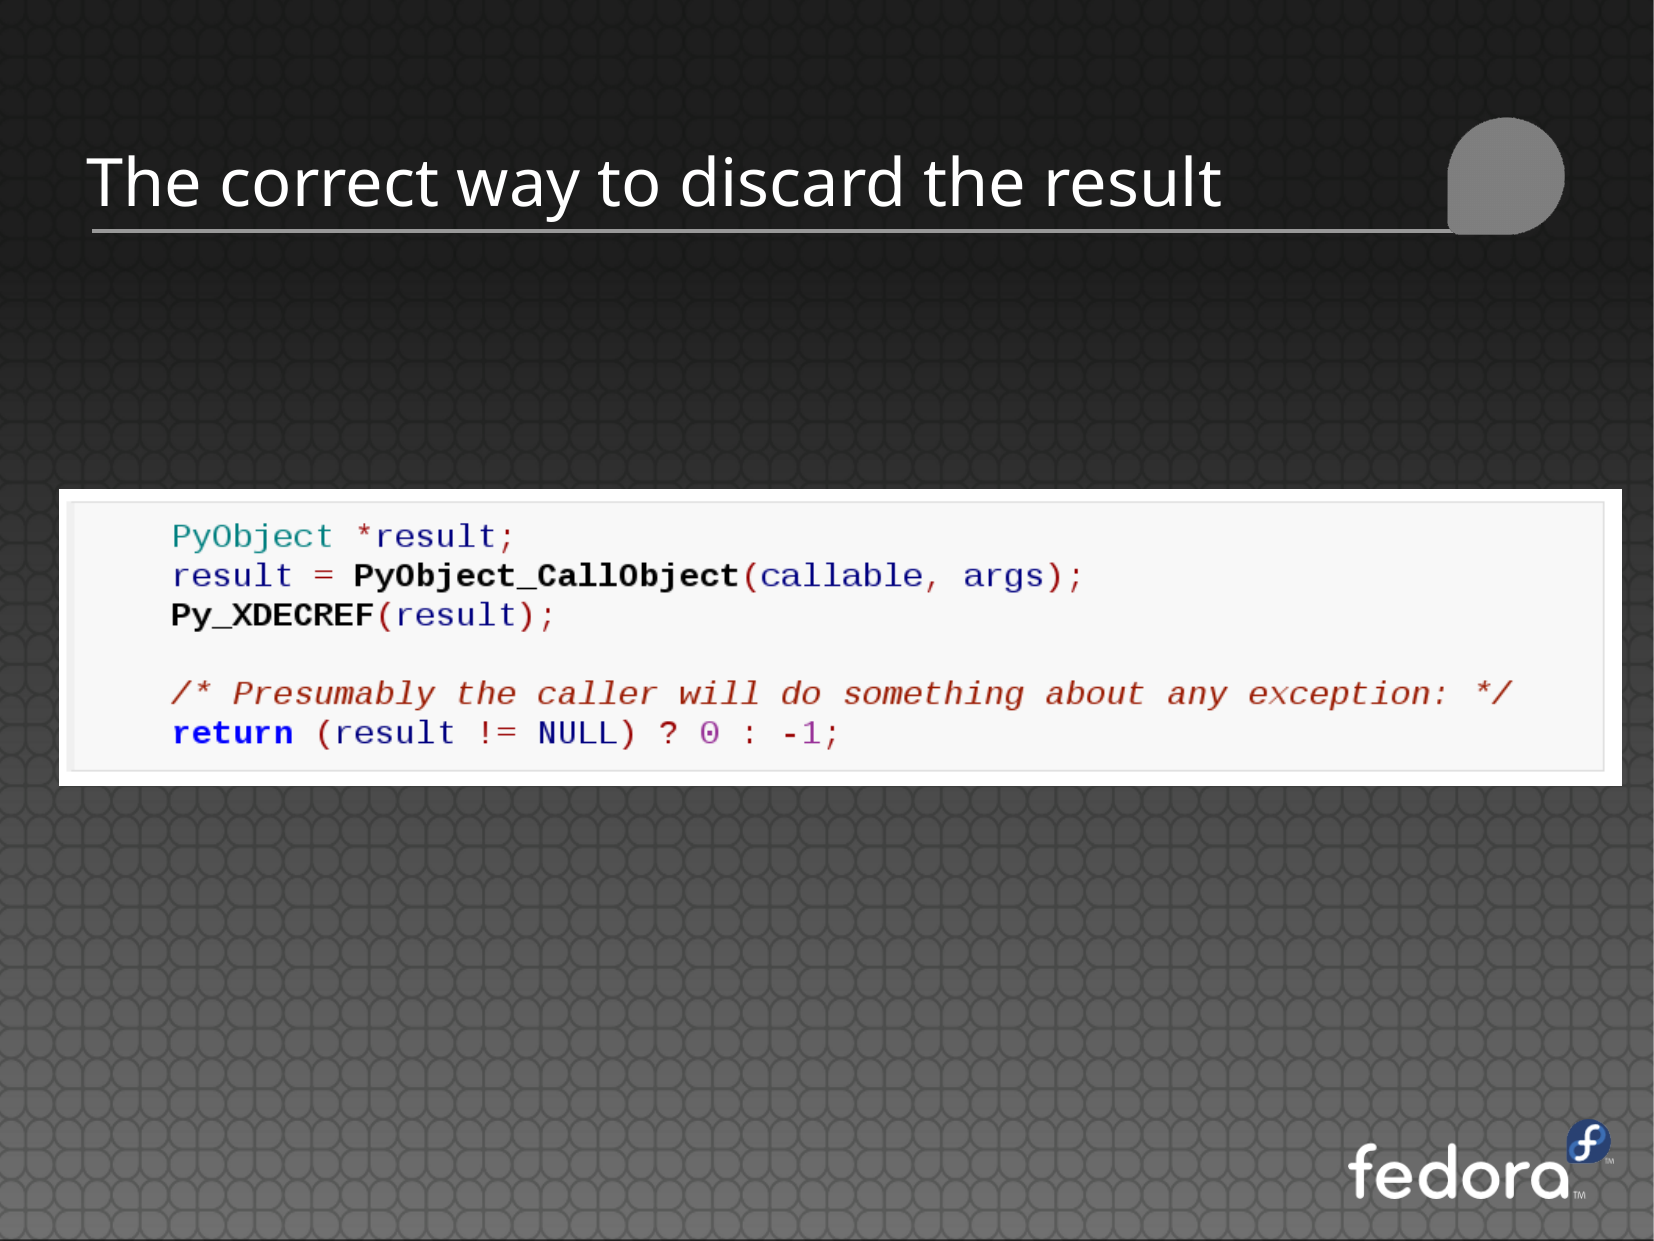

# The correct way to discard the result